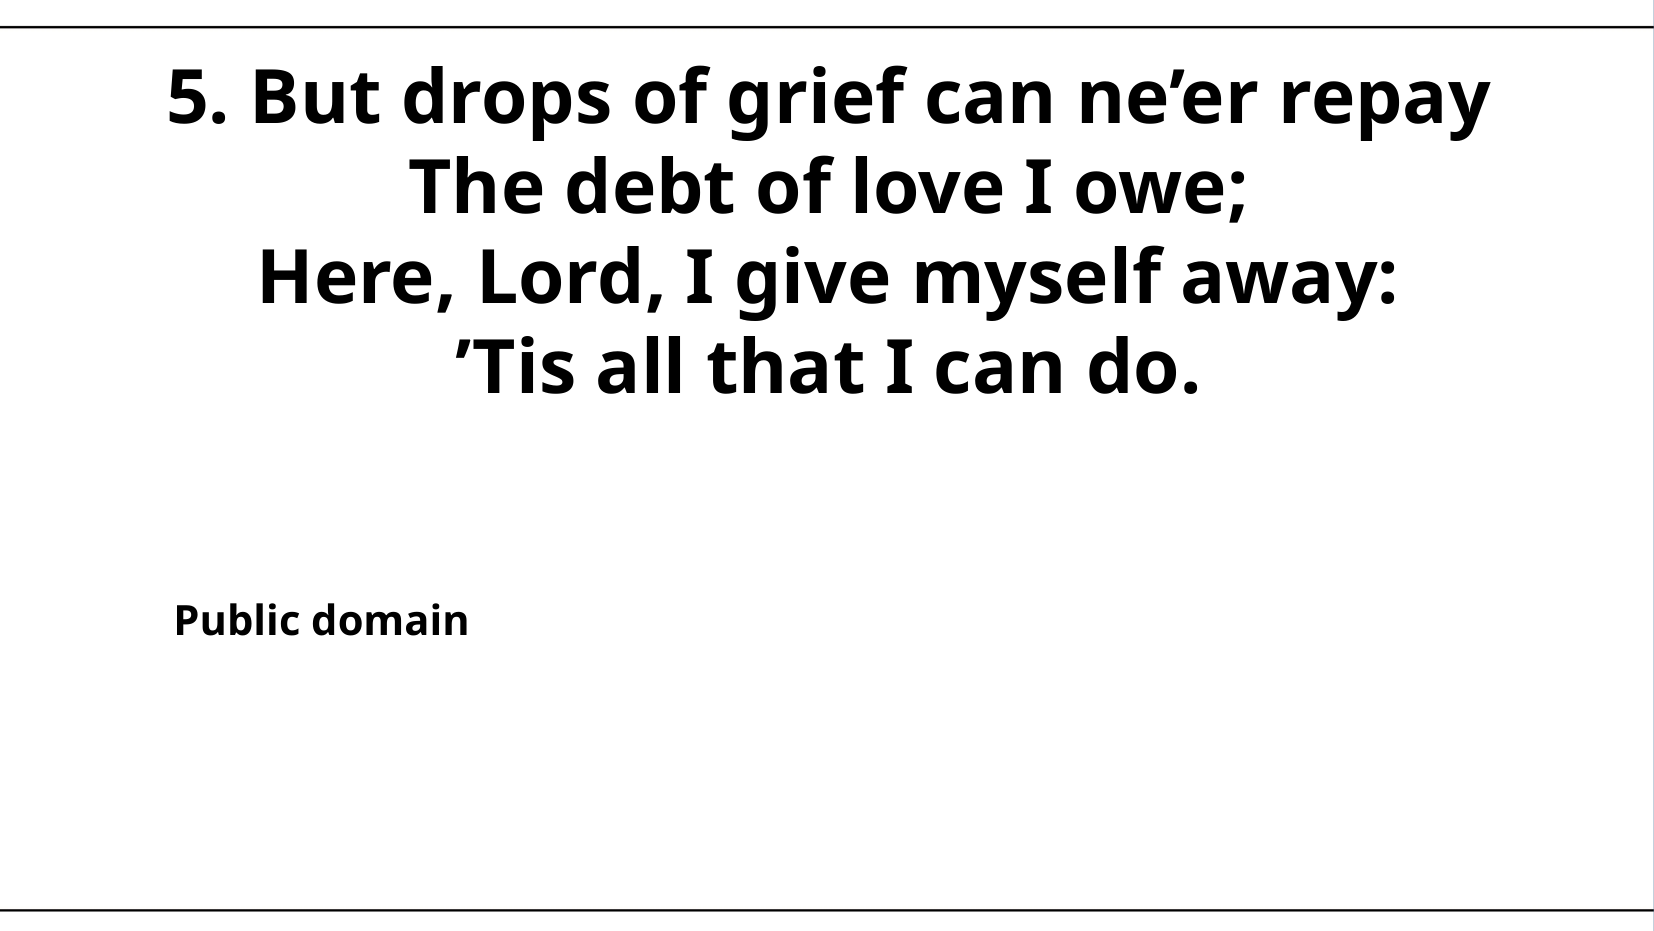

5. But drops of grief can ne’er repay
The debt of love I owe;
Here, Lord, I give myself away:
’Tis all that I can do.
 Public domain